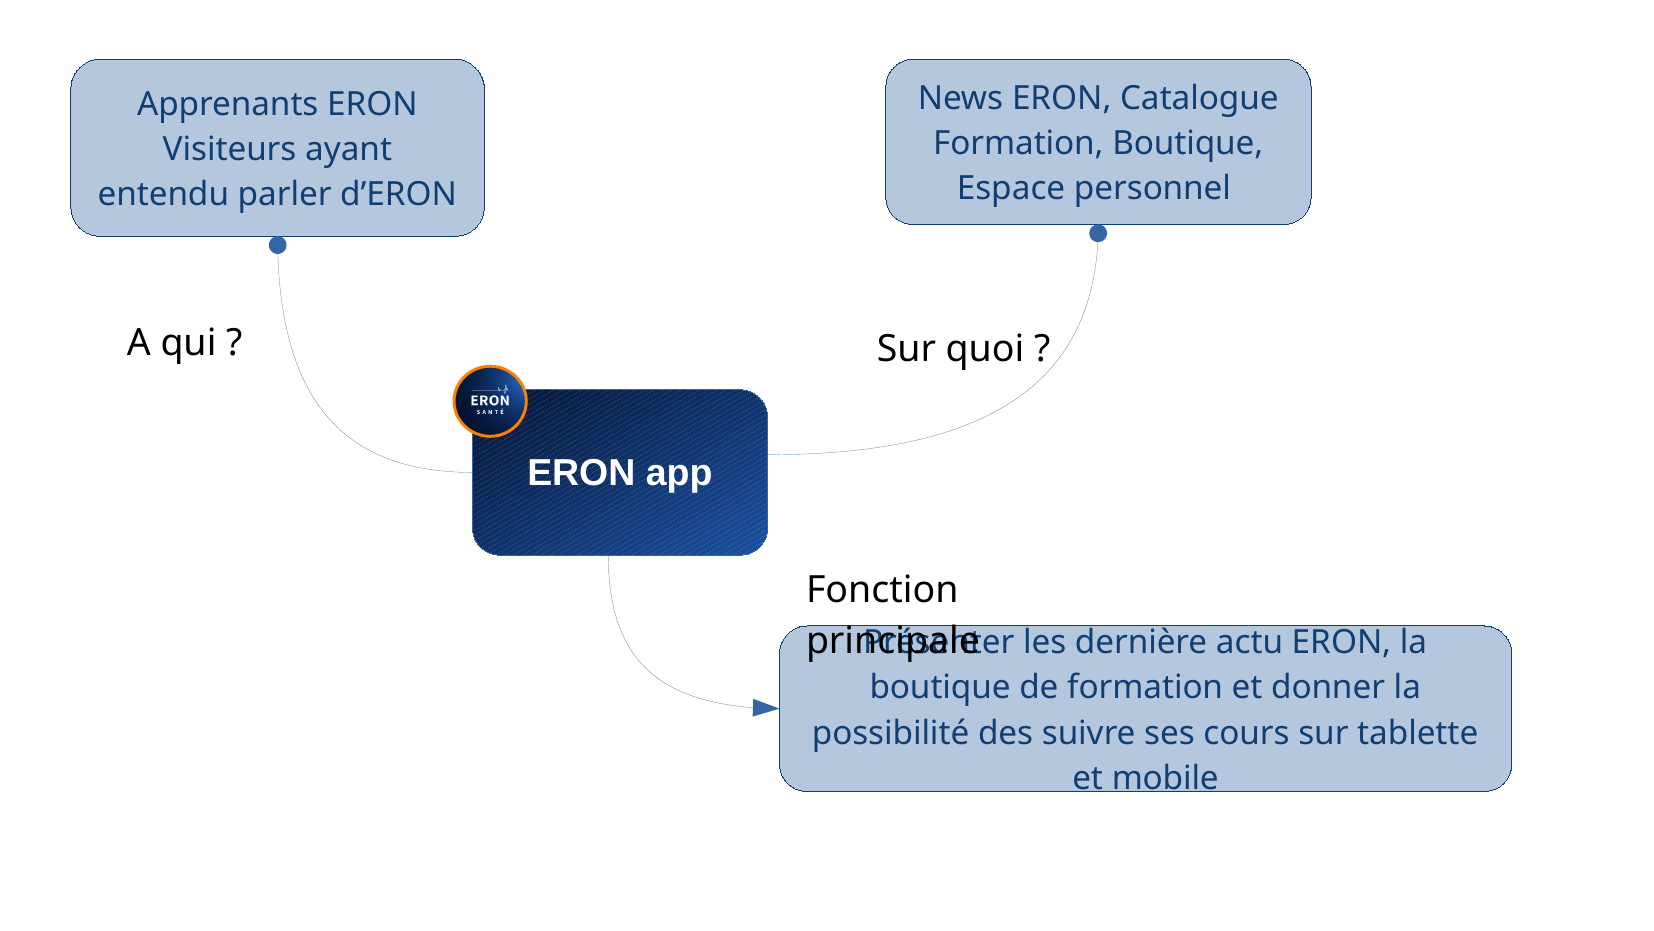

Apprenants ERON
Visiteurs ayant entendu parler d’ERON
News ERON, Catalogue Formation, Boutique, Espace personnel
A qui ?
Sur quoi ?
ERON app
Fonction principale
Présenter les dernière actu ERON, la boutique de formation et donner la possibilité des suivre ses cours sur tablette et mobile